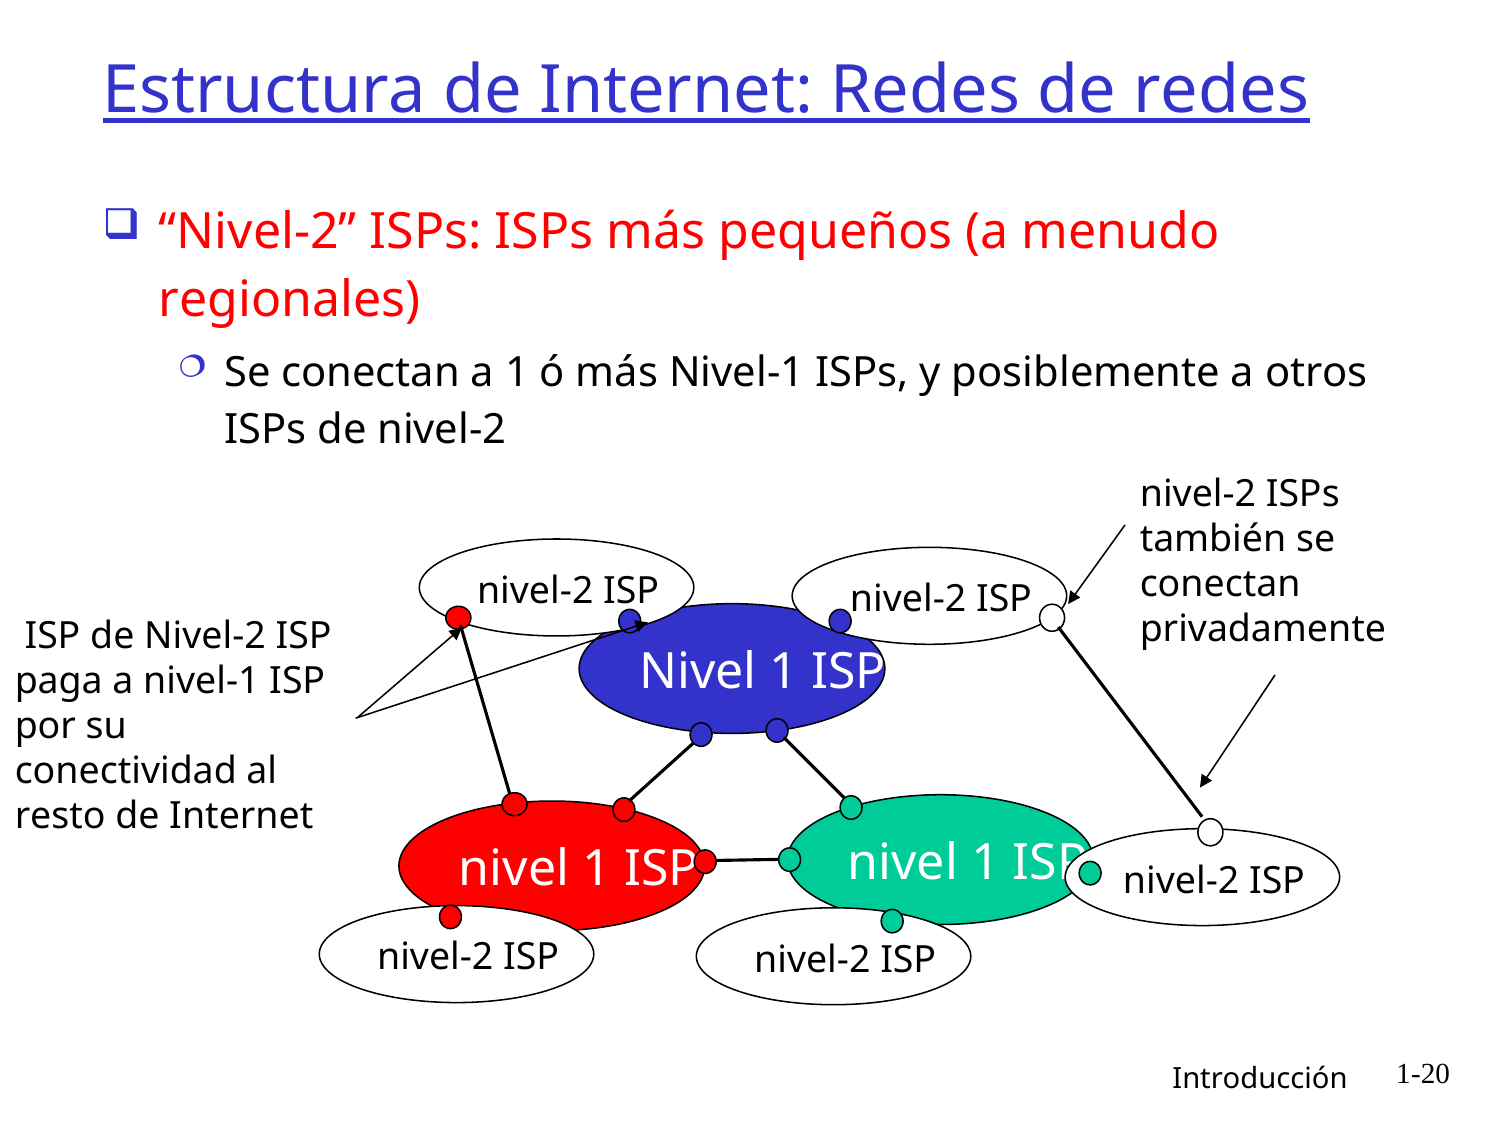

# Estructura de Internet: Redes de redes
“Nivel-2” ISPs: ISPs más pequeños (a menudo regionales)
Se conectan a 1 ó más Nivel-1 ISPs, y posiblemente a otros ISPs de nivel-2
nivel-2 ISPs también se conectan privadamente
nivel-2 ISP
nivel-2 ISP
nivel-2 ISP
nivel-2 ISP
nivel-2 ISP
 ISP de Nivel-2 ISP paga a nivel-1 ISP por su conectividad al resto de Internet
Nivel 1 ISP
nivel 1 ISP
nivel 1 ISP
ELO322
Introducción
20